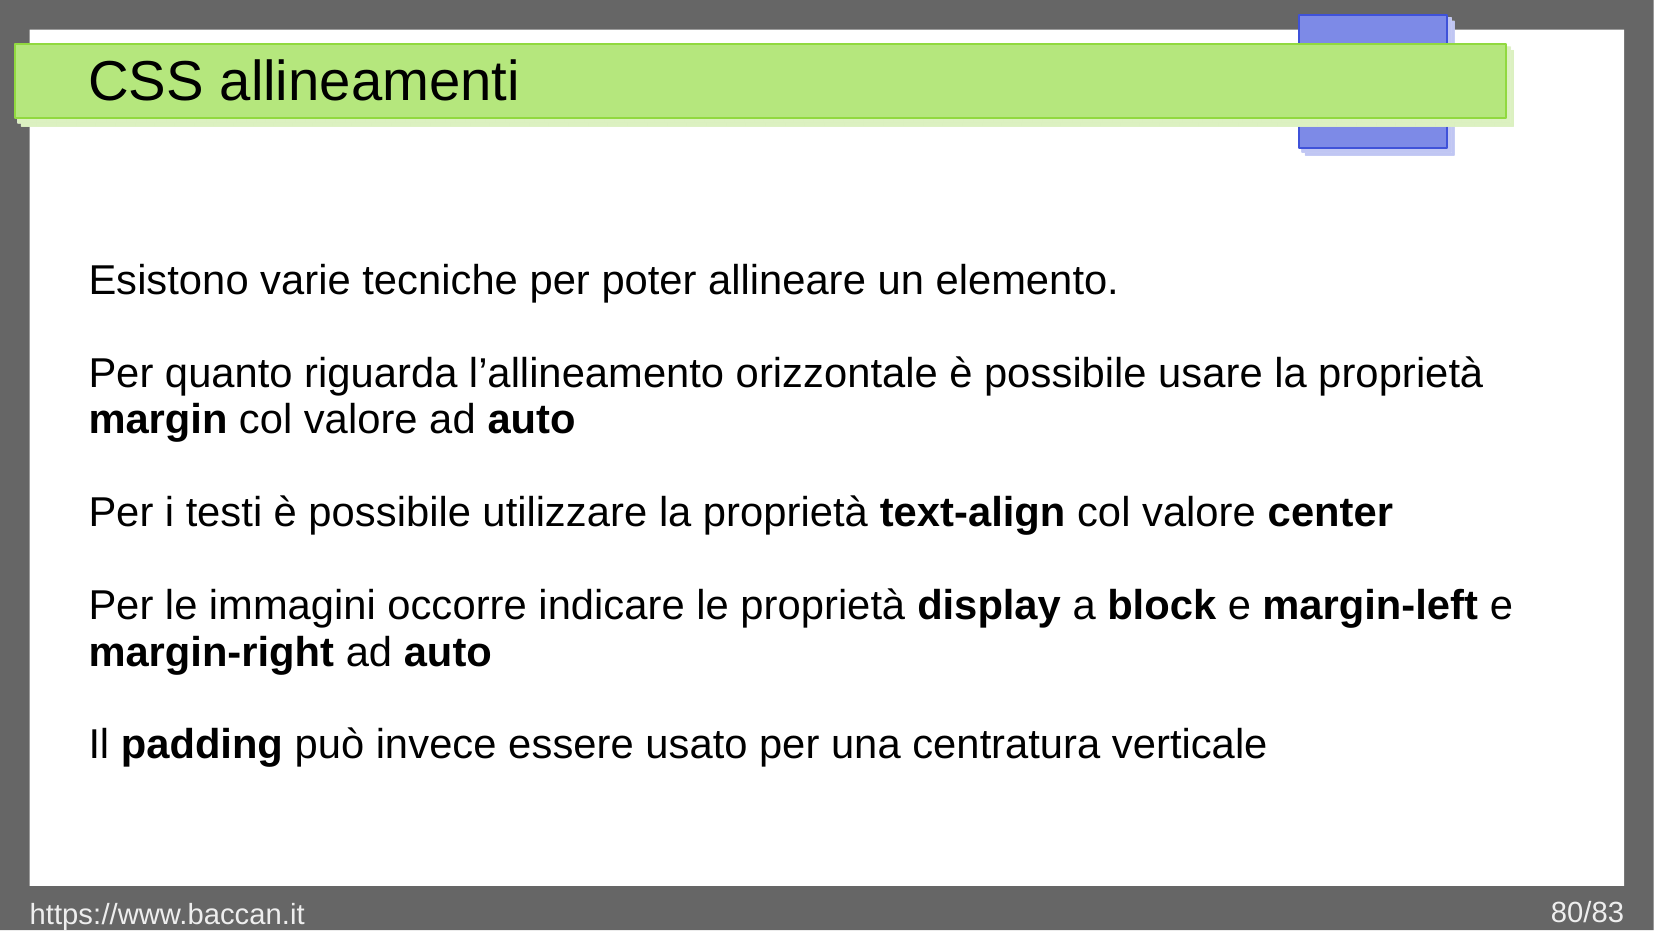

# CSS allineamenti
Esistono varie tecniche per poter allineare un elemento.
Per quanto riguarda l’allineamento orizzontale è possibile usare la proprietà margin col valore ad auto
Per i testi è possibile utilizzare la proprietà text-align col valore center
Per le immagini occorre indicare le proprietà display a block e margin-left e margin-right ad auto
Il padding può invece essere usato per una centratura verticale
80
https://www.baccan.it